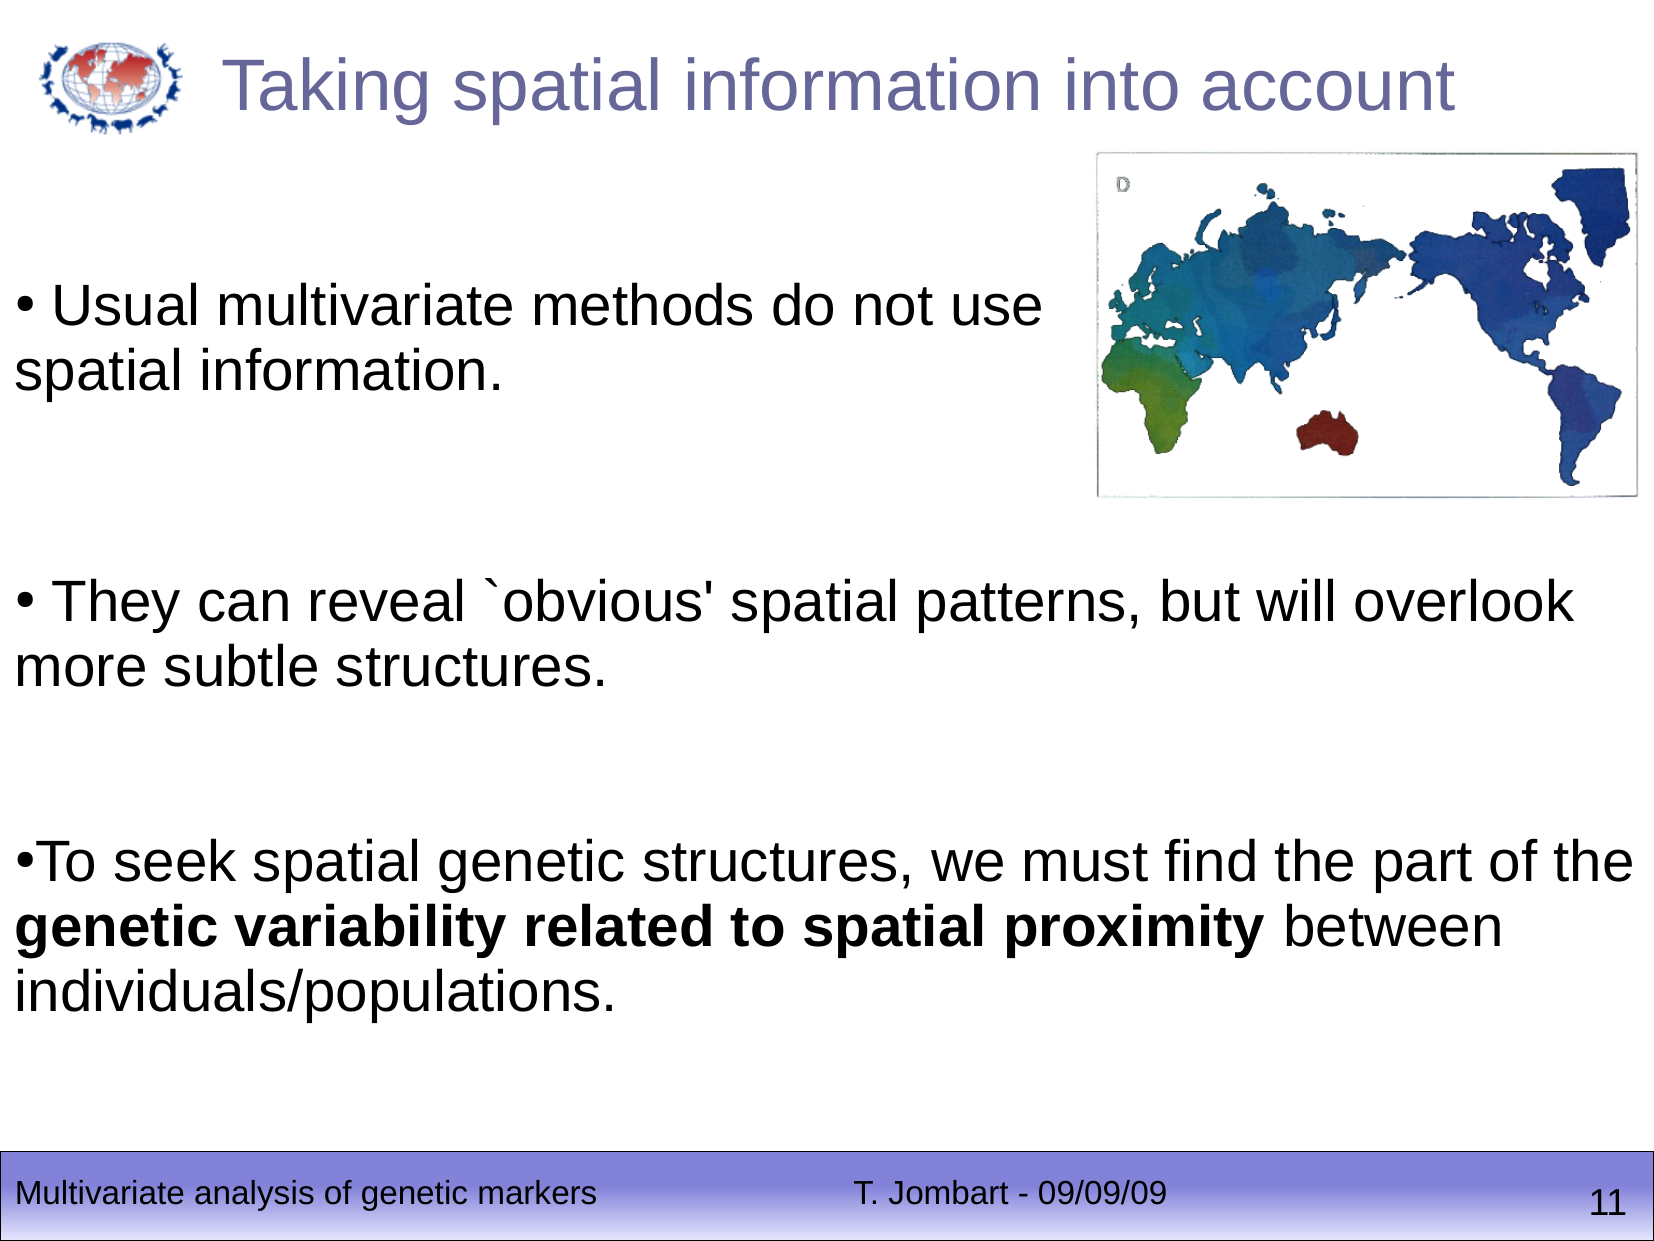

Taking spatial information into account
 Usual multivariate methods do not use spatial information.
 They can reveal `obvious' spatial patterns, but will overlook more subtle structures.
To seek spatial genetic structures, we must find the part of the genetic variability related to spatial proximity between individuals/populations.
Multivariate analysis of genetic markers
T. Jombart - 09/09/09
11